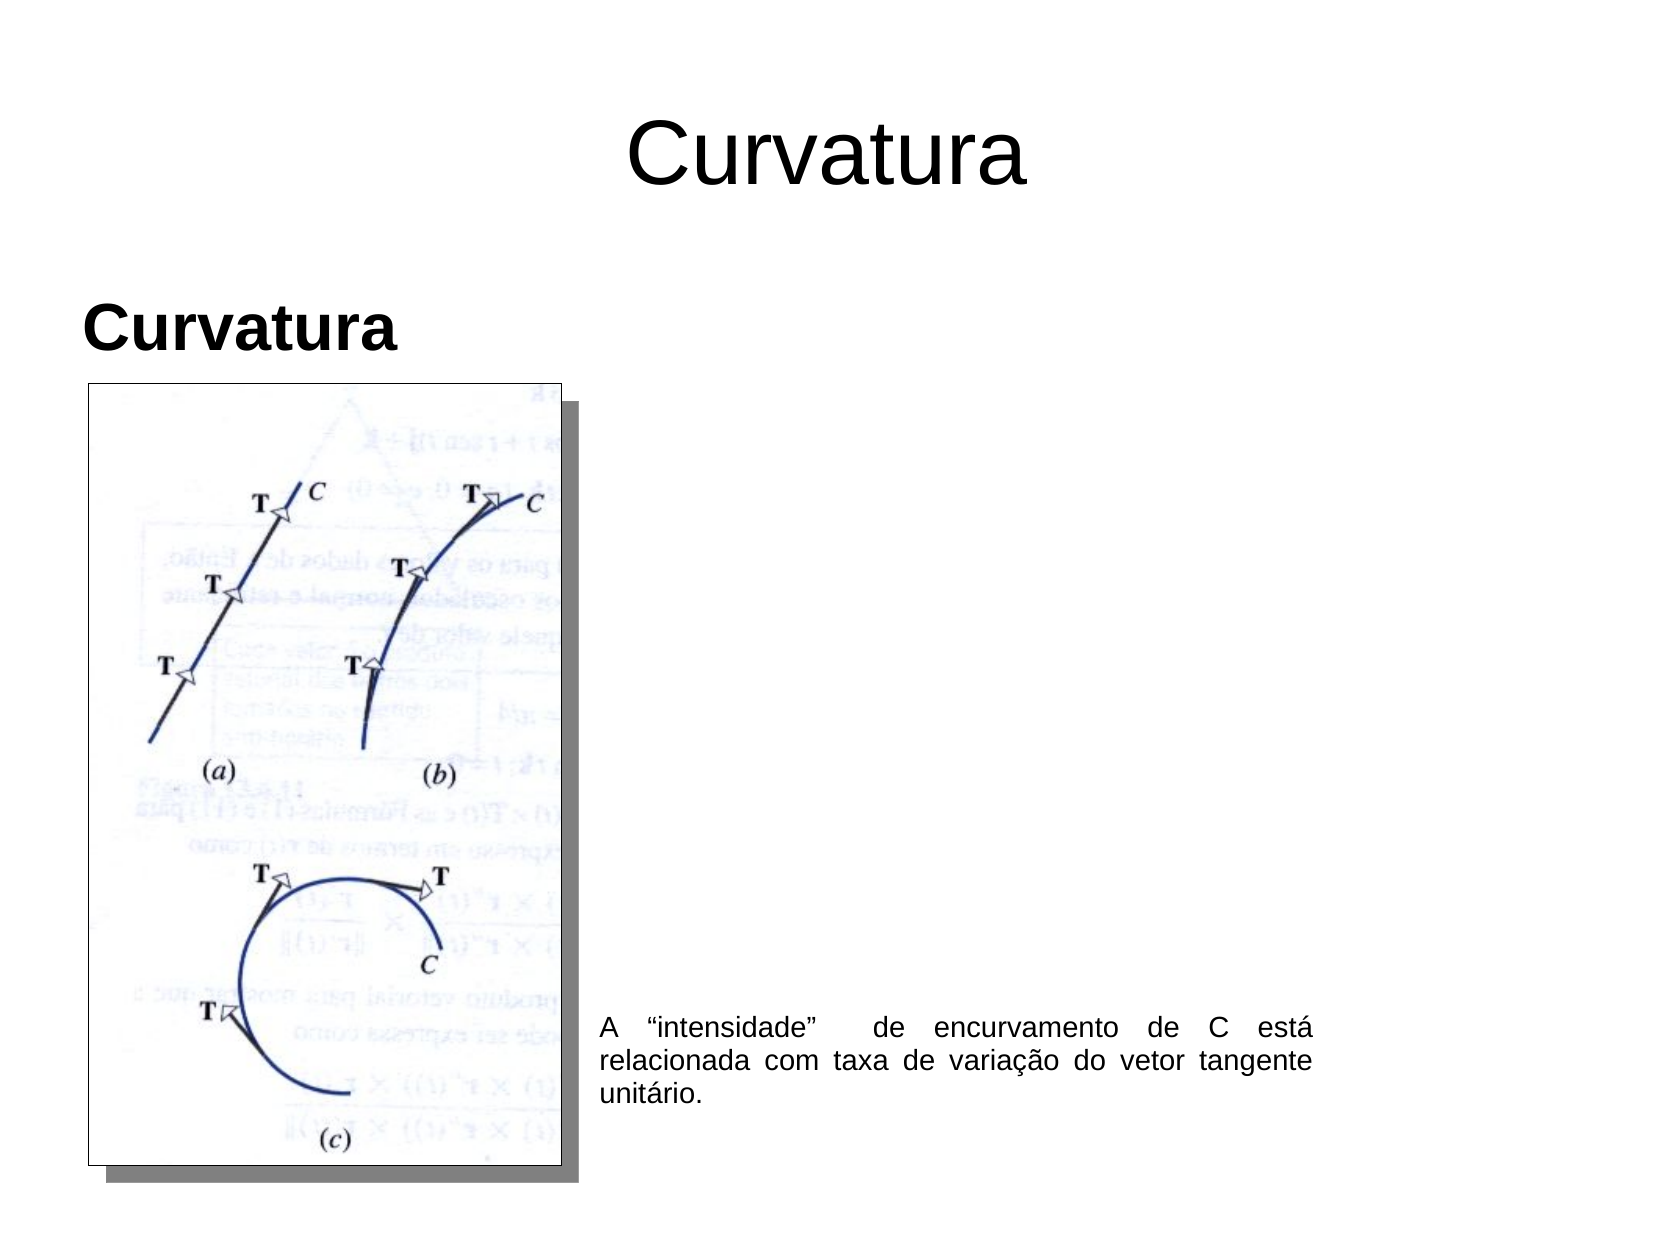

# Curvatura
Curvatura
A “intensidade” de encurvamento de C está relacionada com taxa de variação do vetor tangente unitário.